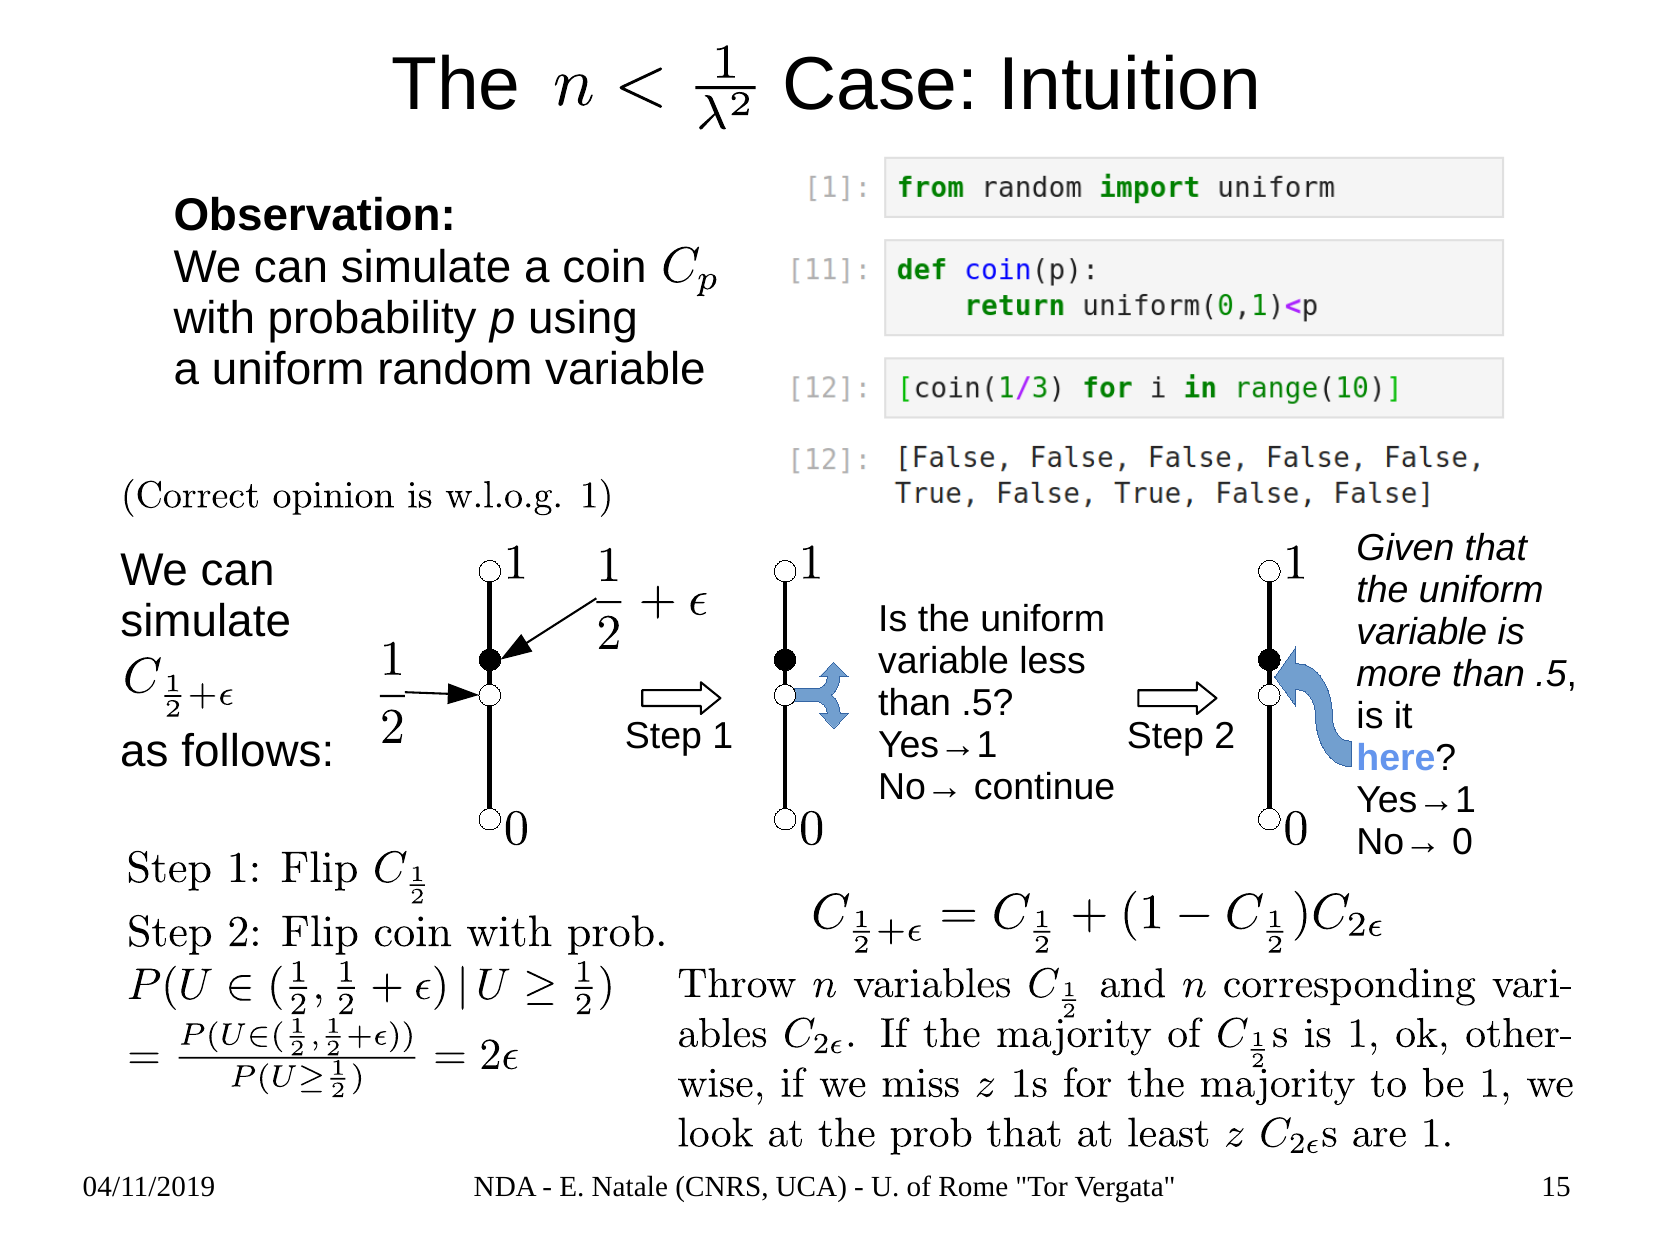

# The		 Case: Intuition
Observation:
We can simulate a coin
with probability p using
a uniform random variable
Given that
the uniform
variable is
more than .5,
is it
here?
Yes→1
No→ 0
We can
simulate
Is the uniform
variable less
than .5?
Yes→1
No→ continue
Step 1
Step 2
as follows:
04/11/2019
NDA - E. Natale (CNRS, UCA) - U. of Rome "Tor Vergata"
15